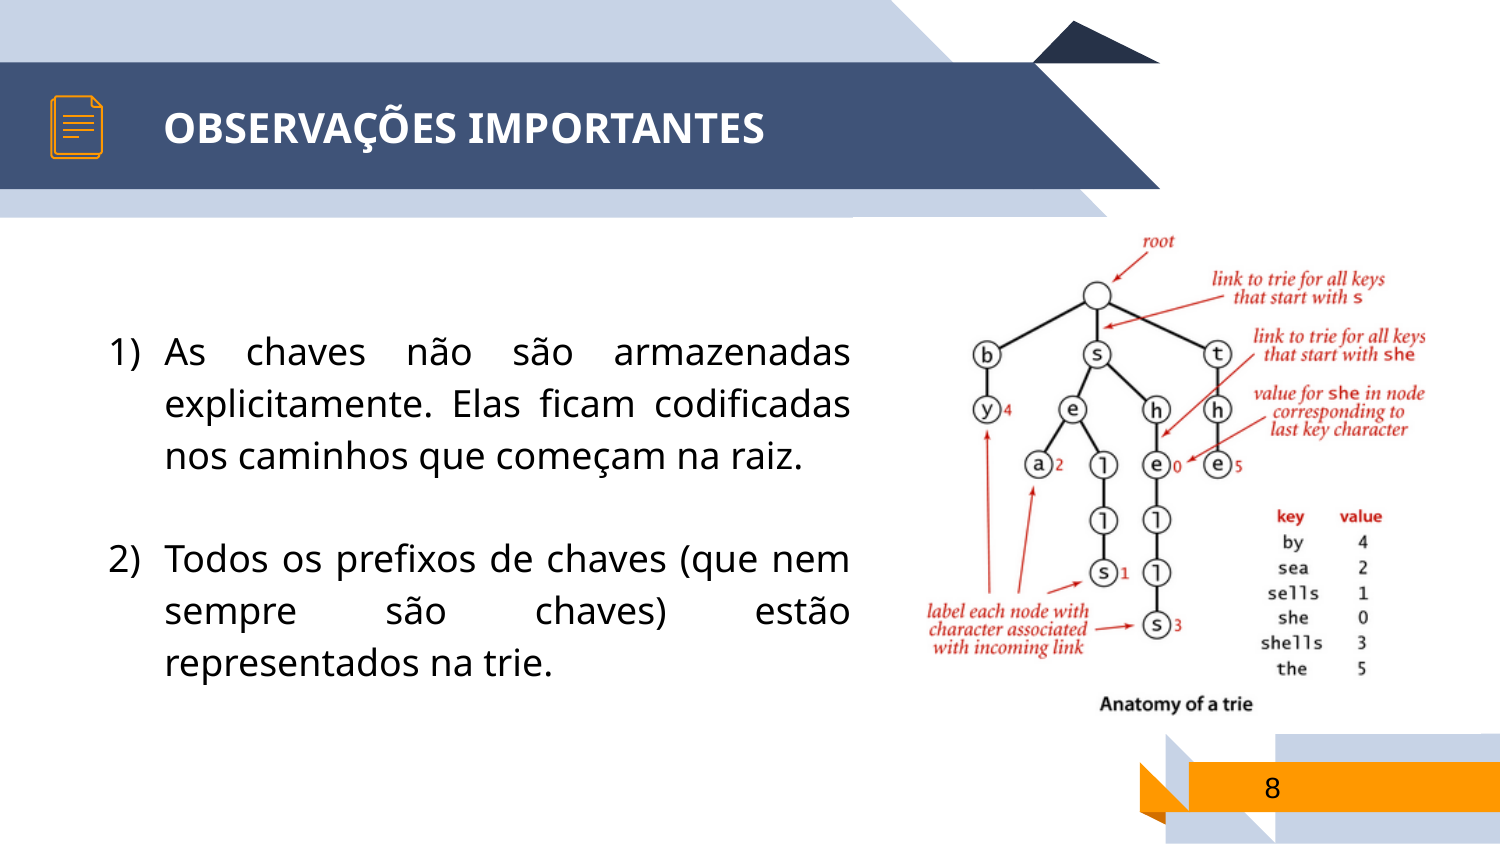

OBSERVAÇÕES IMPORTANTES
# As chaves não são armazenadas explicitamente. Elas ficam codificadas nos caminhos que começam na raiz.
Todos os prefixos de chaves (que nem sempre são chaves) estão representados na trie.